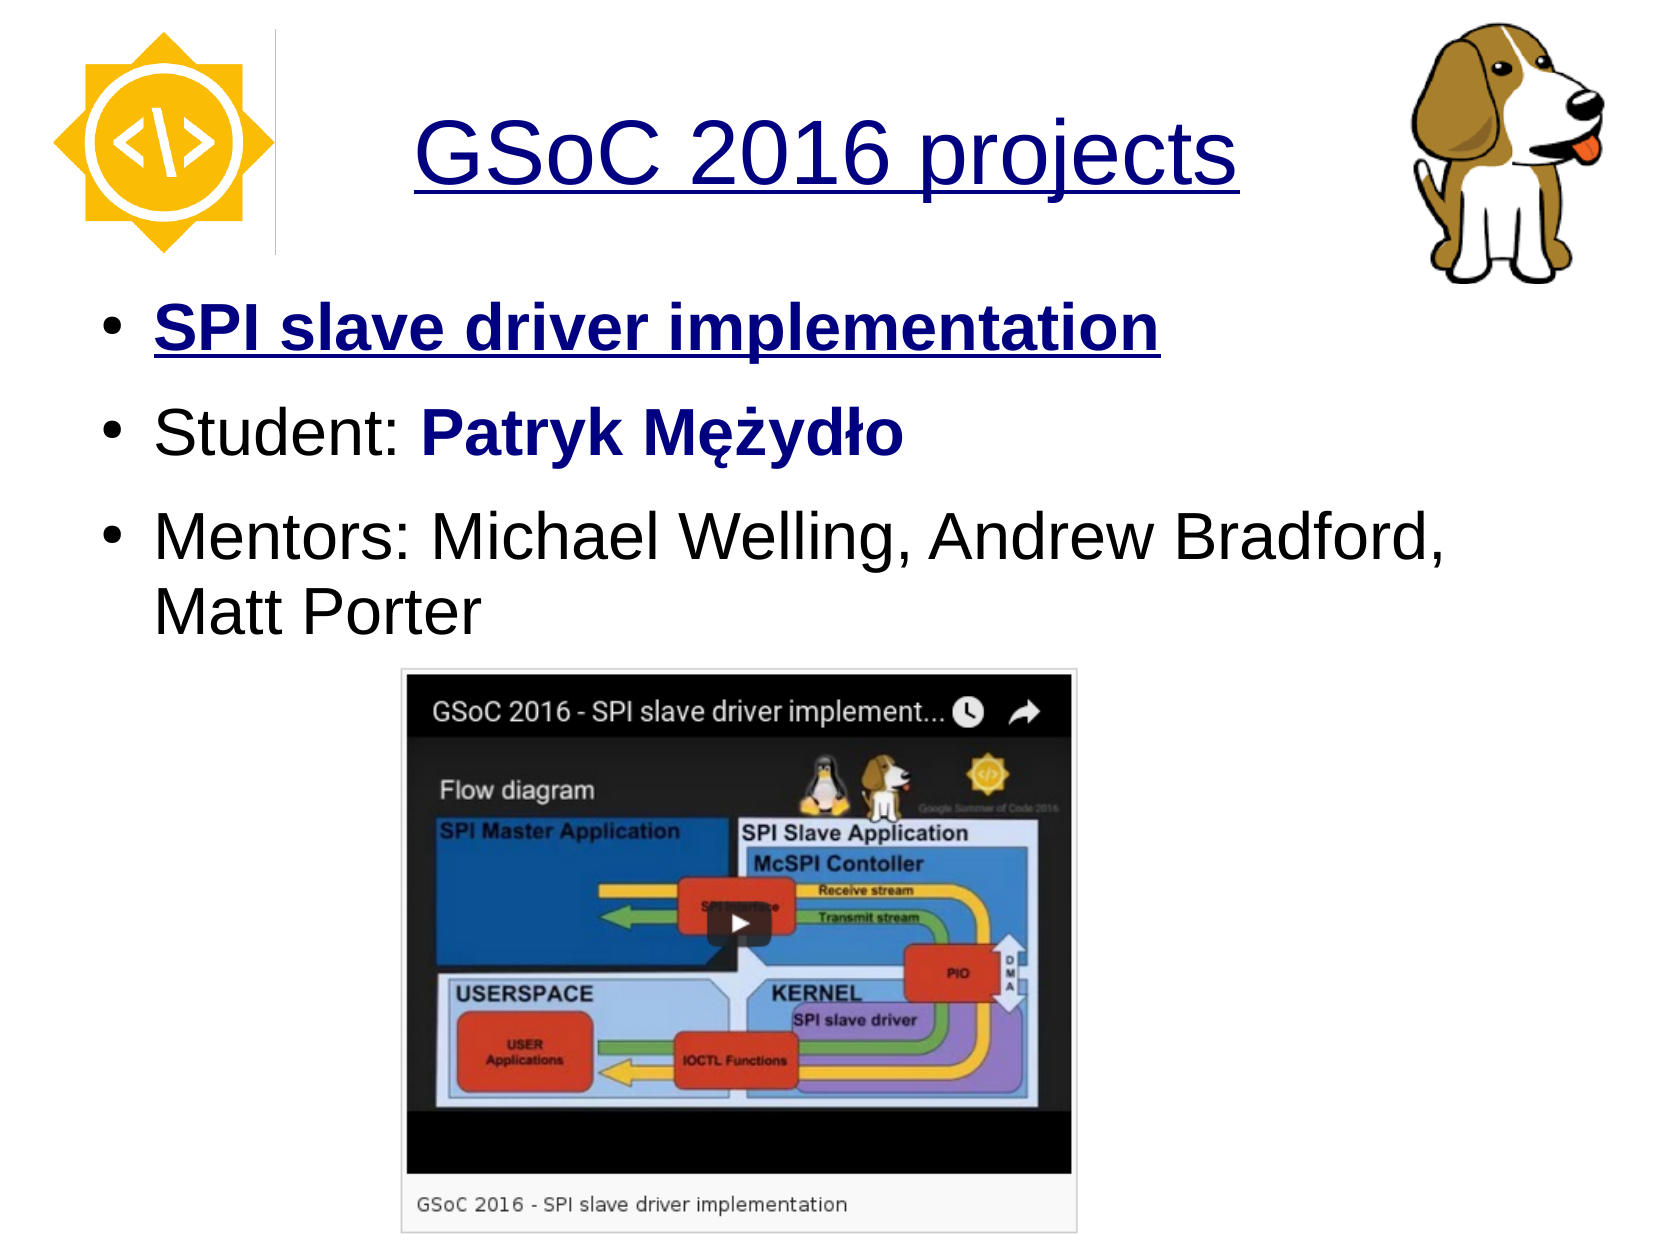

# GSoC 2016 projects
SPI slave driver implementation
Student: Patryk Mężydło
Mentors: Michael Welling, Andrew Bradford, Matt Porter